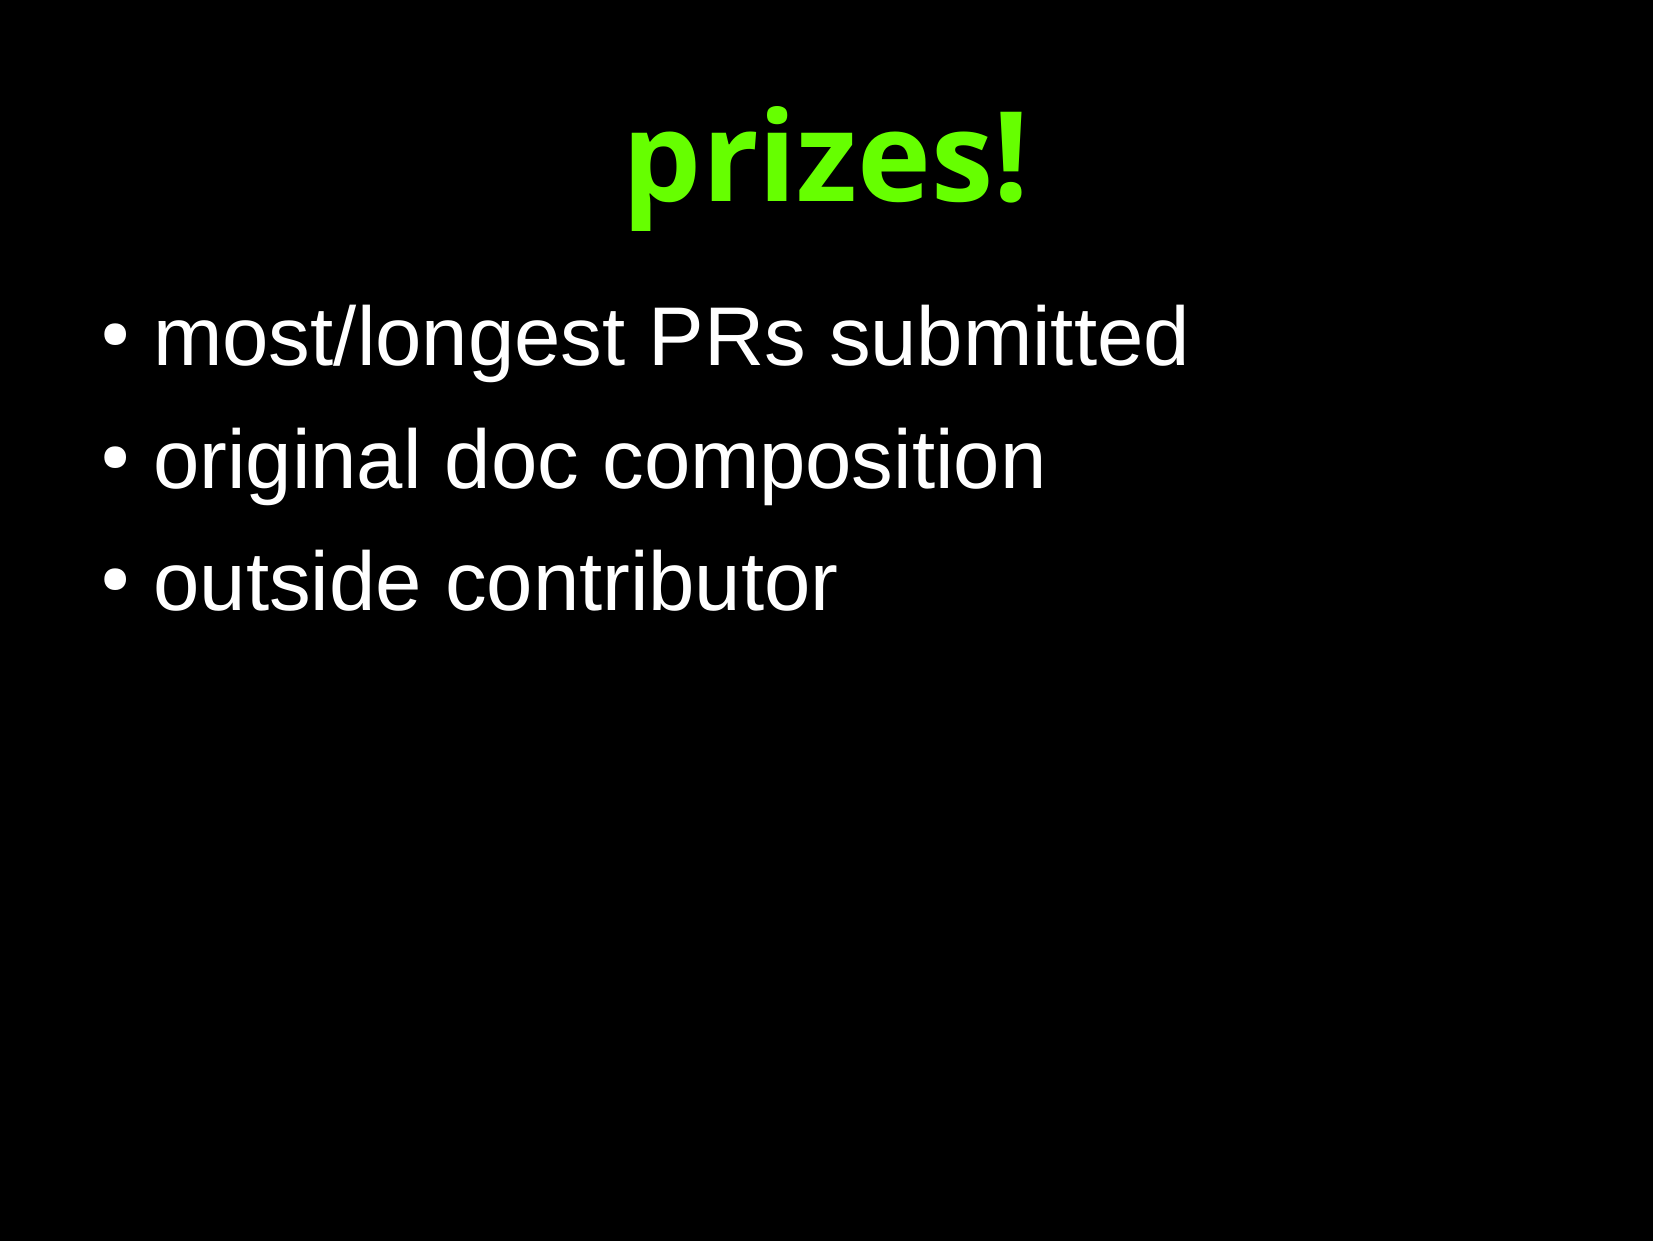

# prizes!
most/longest PRs submitted
original doc composition
outside contributor